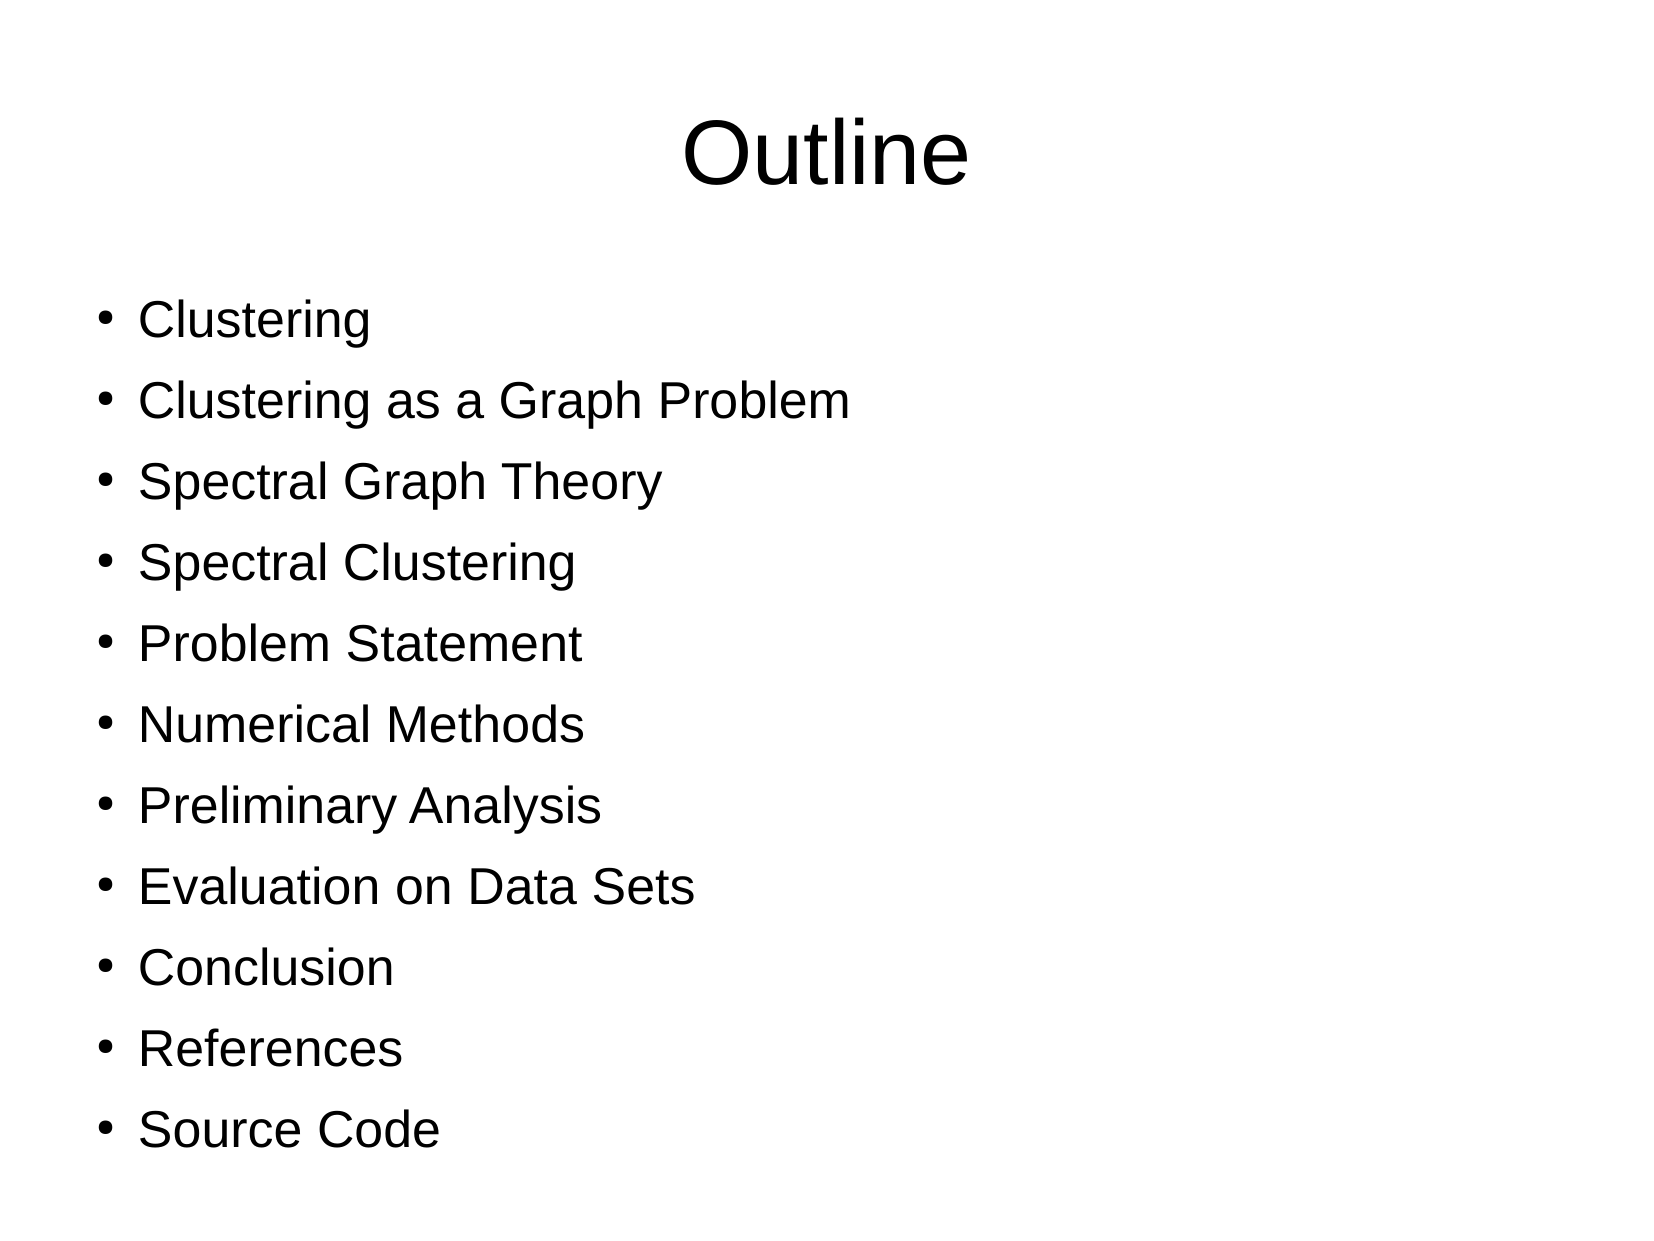

# Outline
Clustering
Clustering as a Graph Problem
Spectral Graph Theory
Spectral Clustering
Problem Statement
Numerical Methods
Preliminary Analysis
Evaluation on Data Sets
Conclusion
References
Source Code